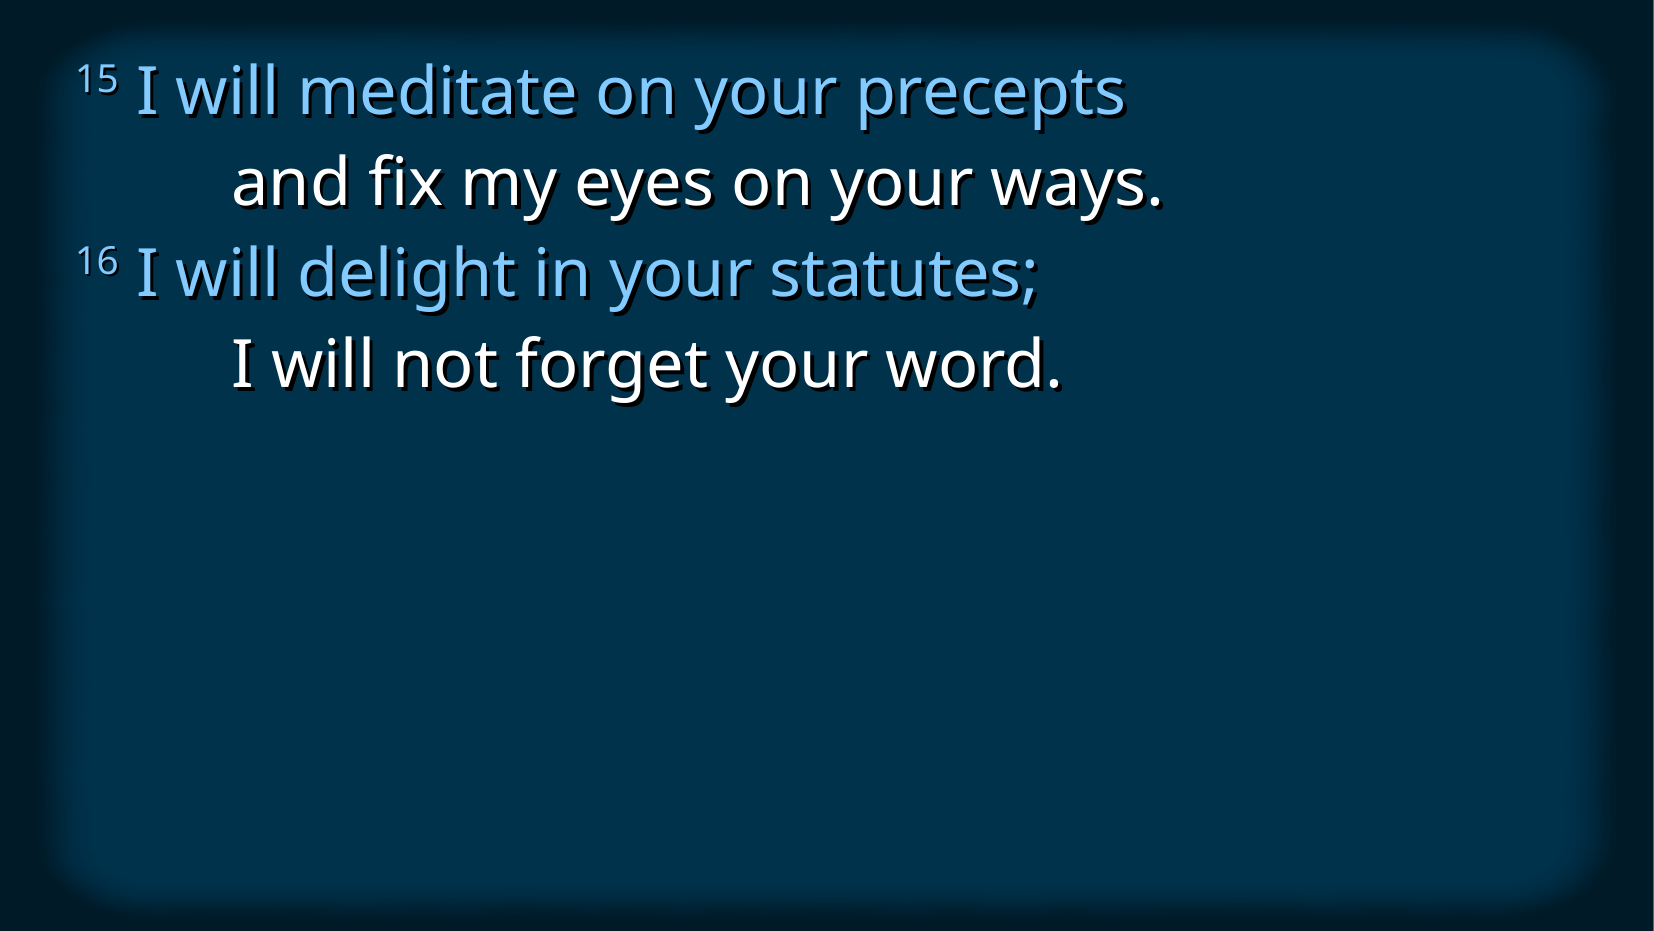

15 I will meditate on your precepts
 and fix my eyes on your ways.
16 I will delight in your statutes;
 I will not forget your word.